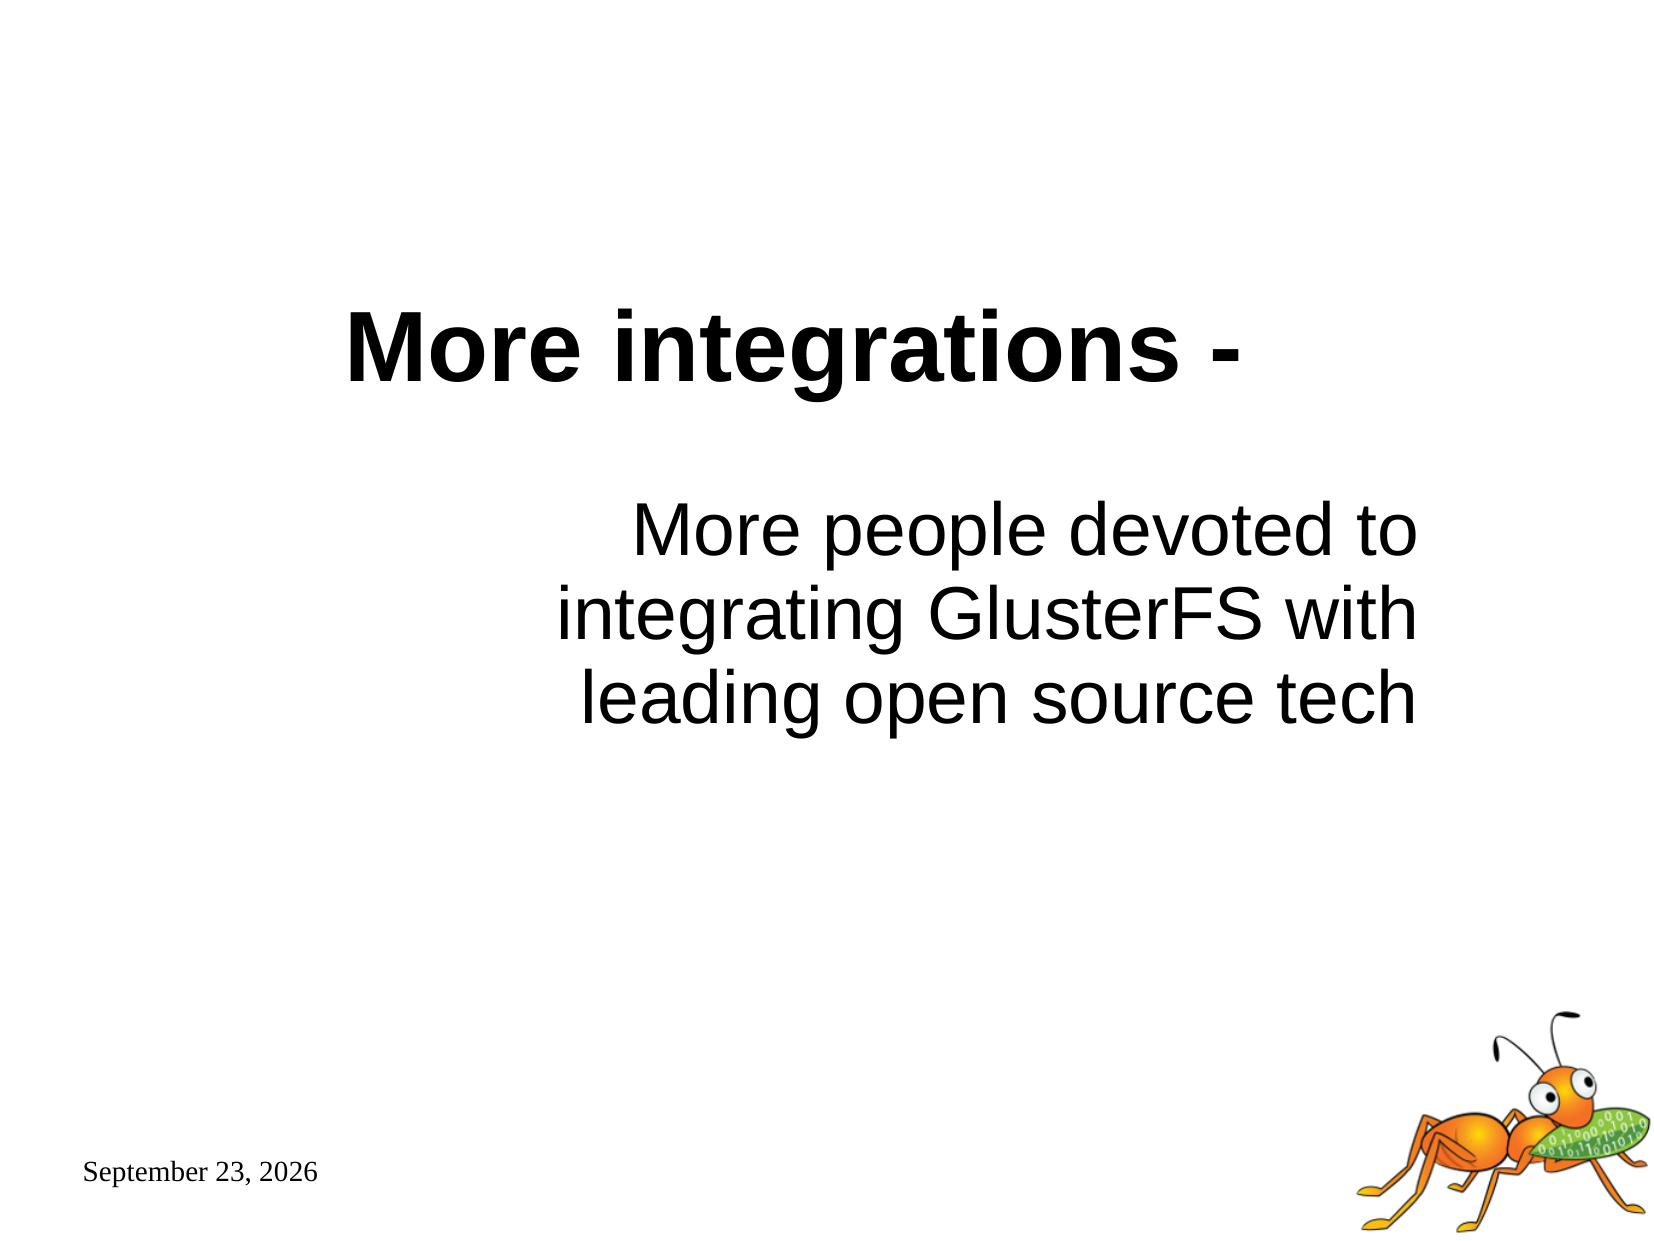

More integrations -
More people devoted to integrating GlusterFS with leading open source tech